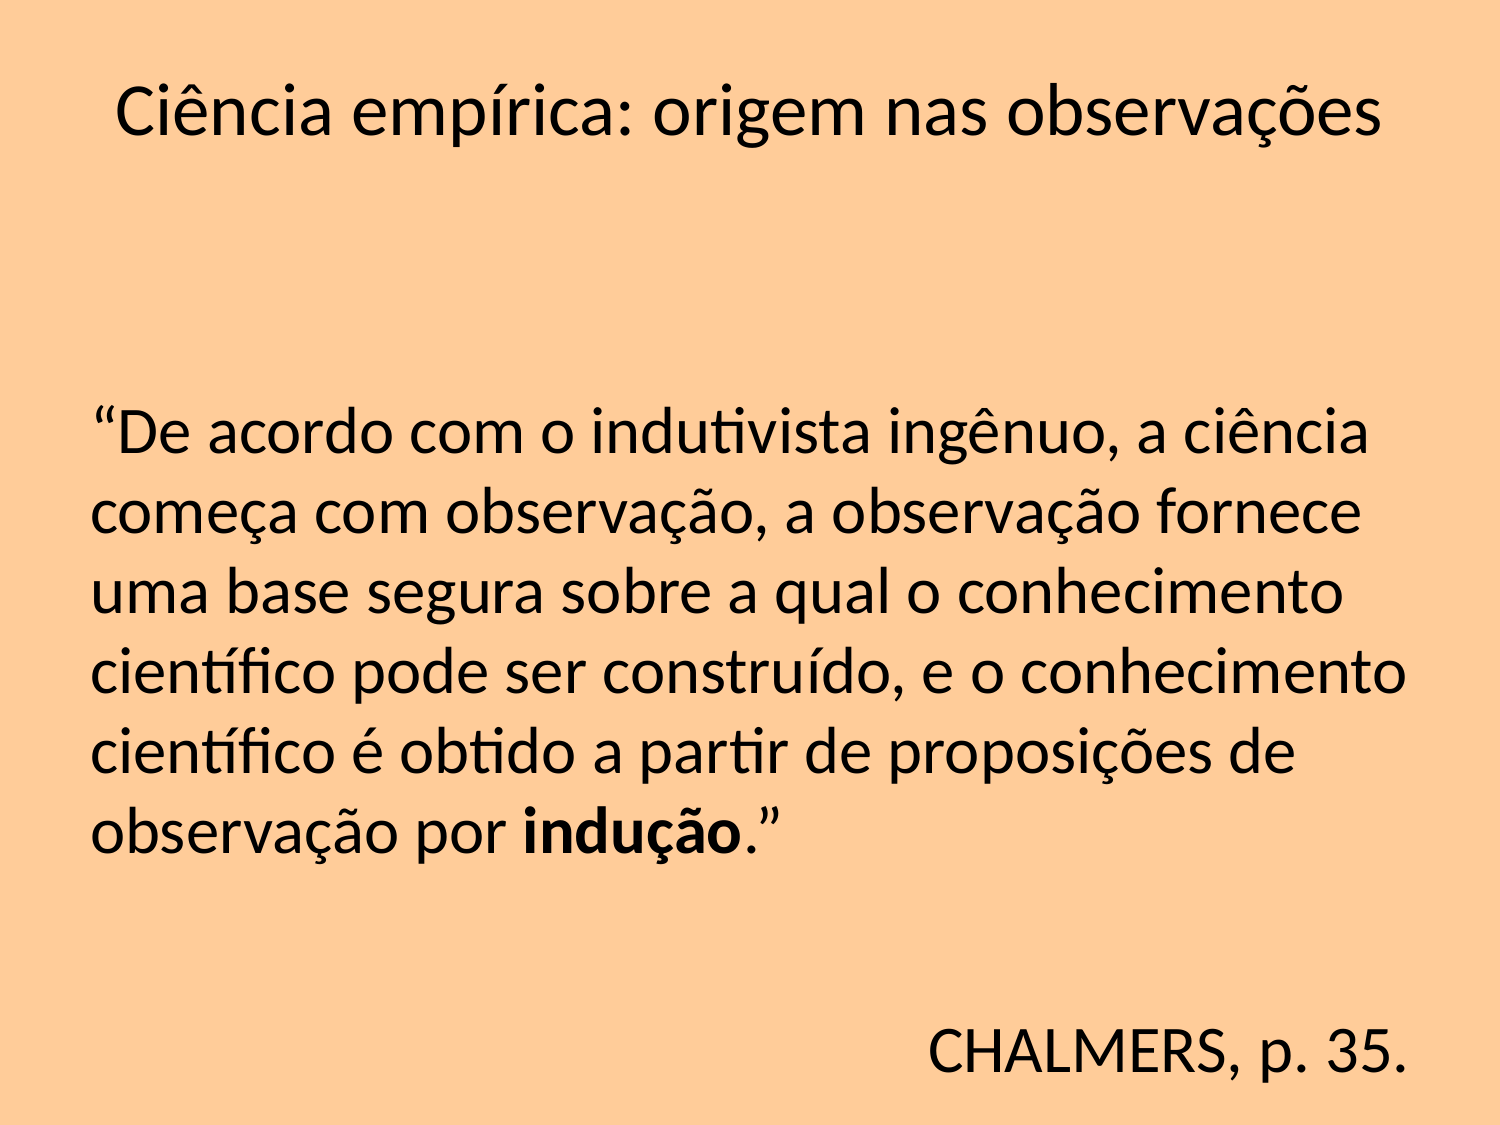

# Ciência empírica: origem nas observações
“De acordo com o indutivista ingênuo, a ciência começa com observação, a observação fornece uma base segura sobre a qual o conhecimento científico pode ser construído, e o conhecimento científico é obtido a partir de proposições de observação por indução.”
CHALMERS, p. 35.